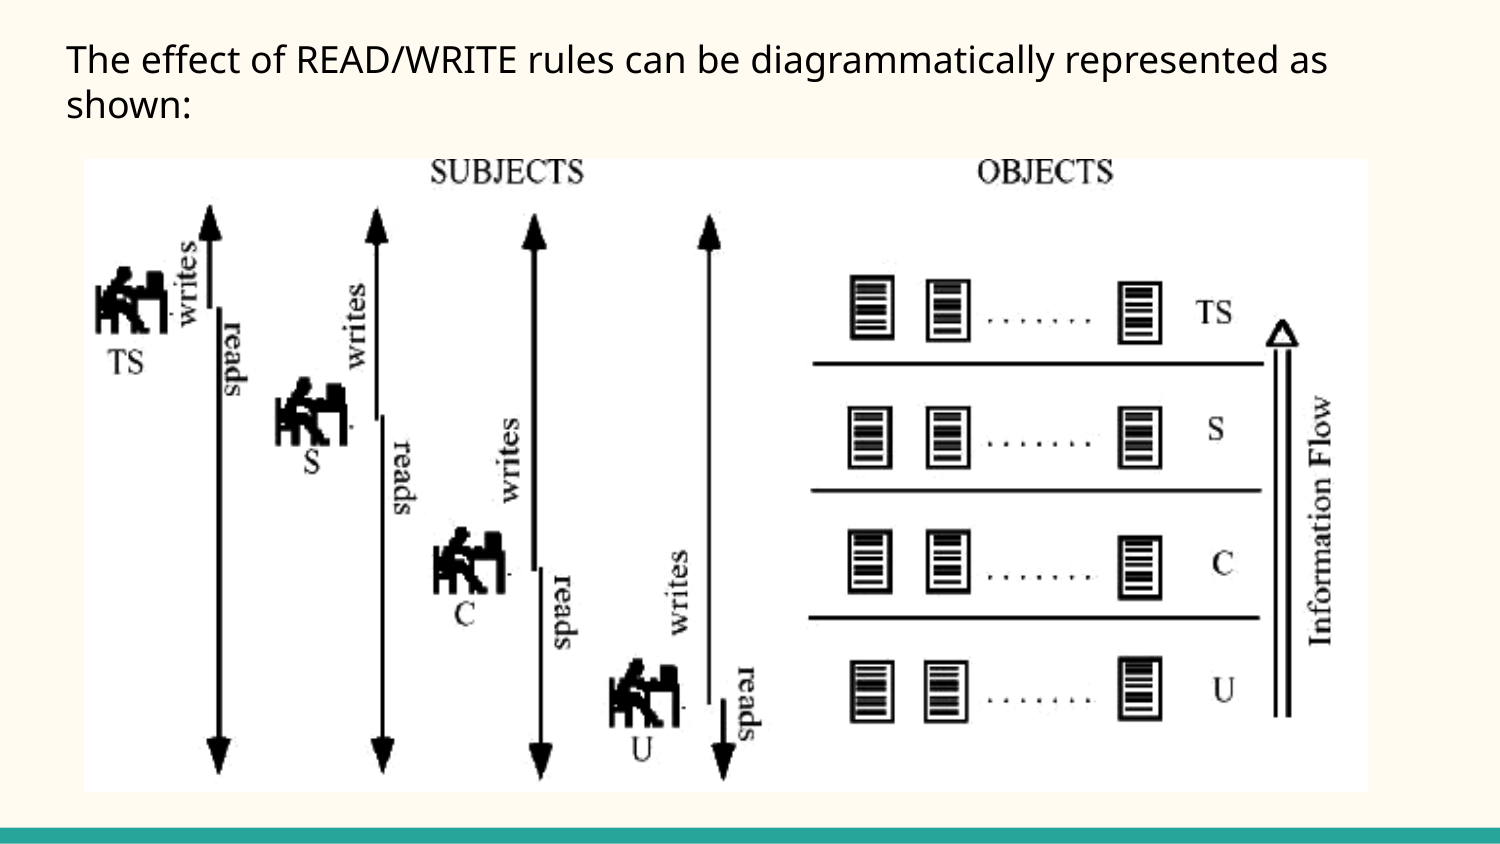

# The effect of READ/WRITE rules can be diagrammatically represented as shown: